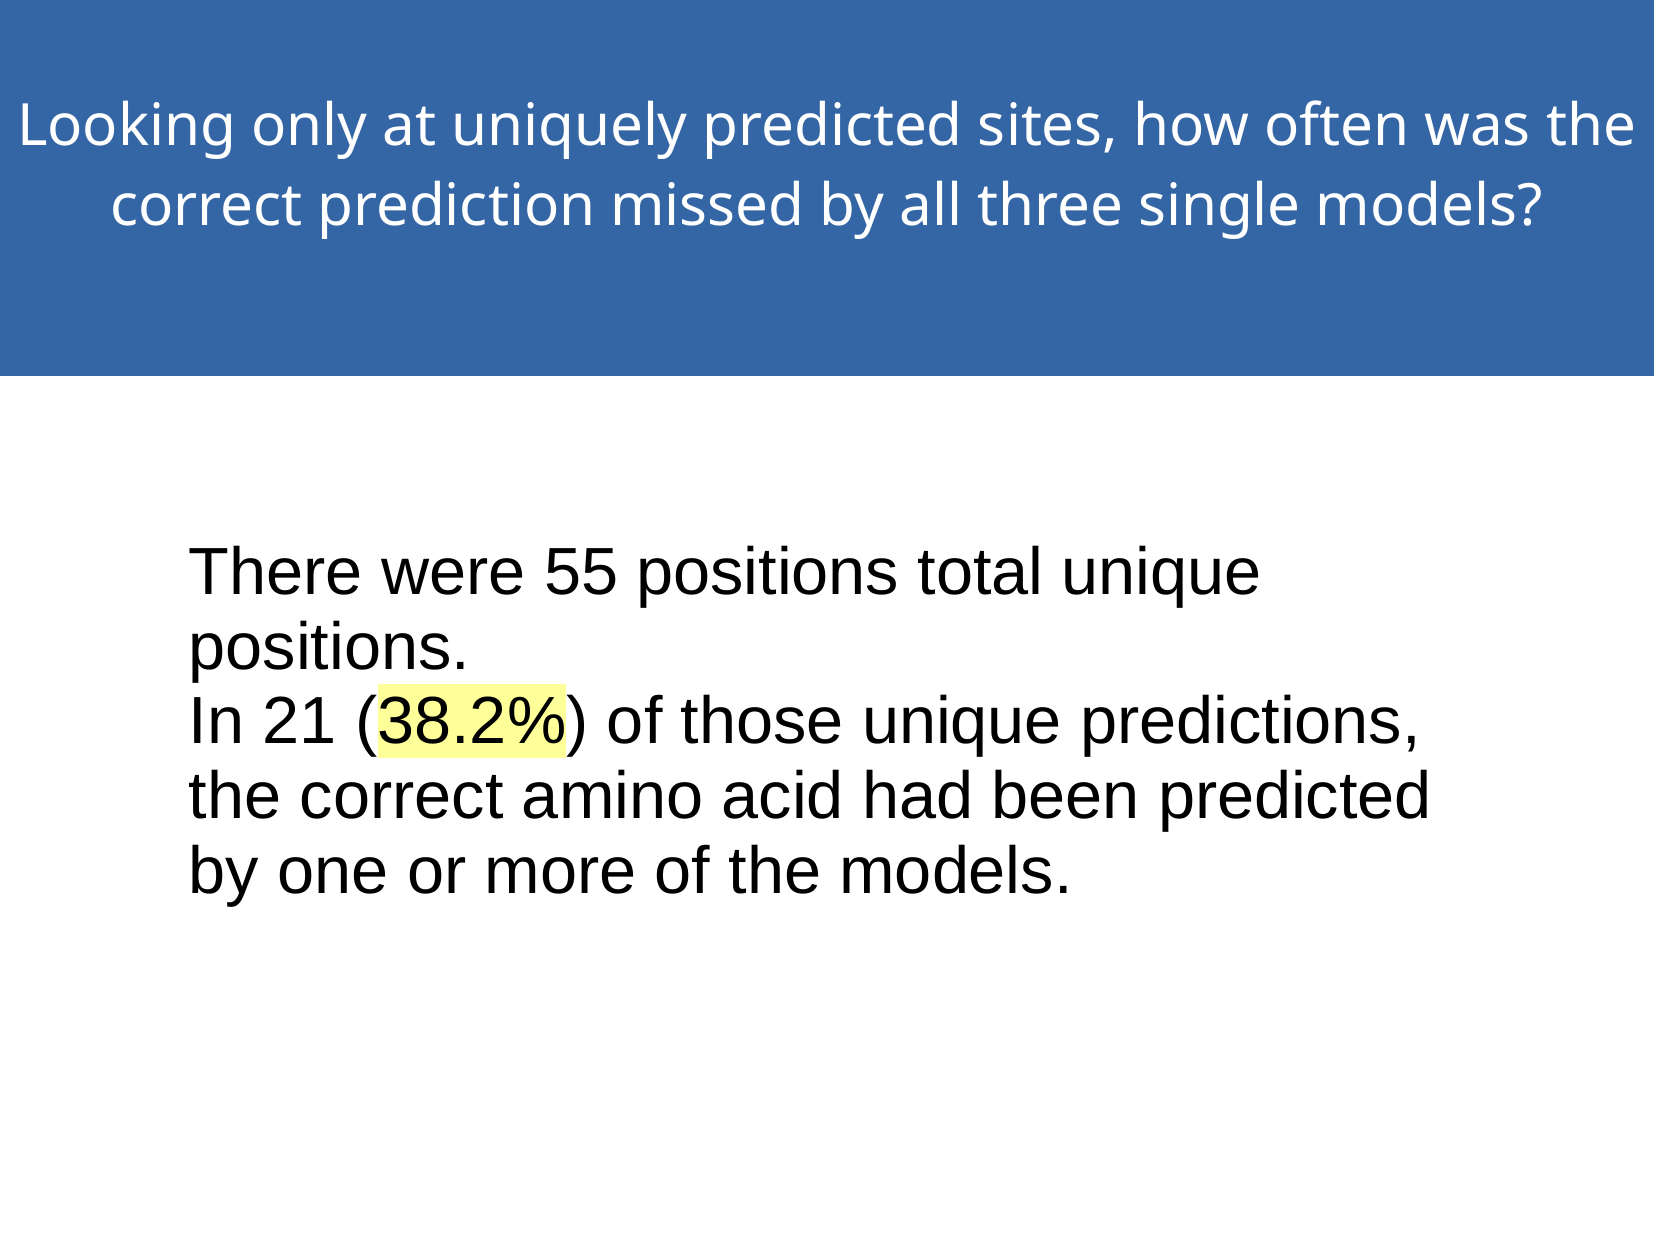

Looking only at uniquely predicted sites, how often was the correct prediction missed by all three single models?
There were 55 positions total unique positions.
In 21 (38.2%) of those unique predictions, the correct amino acid had been predicted by one or more of the models.